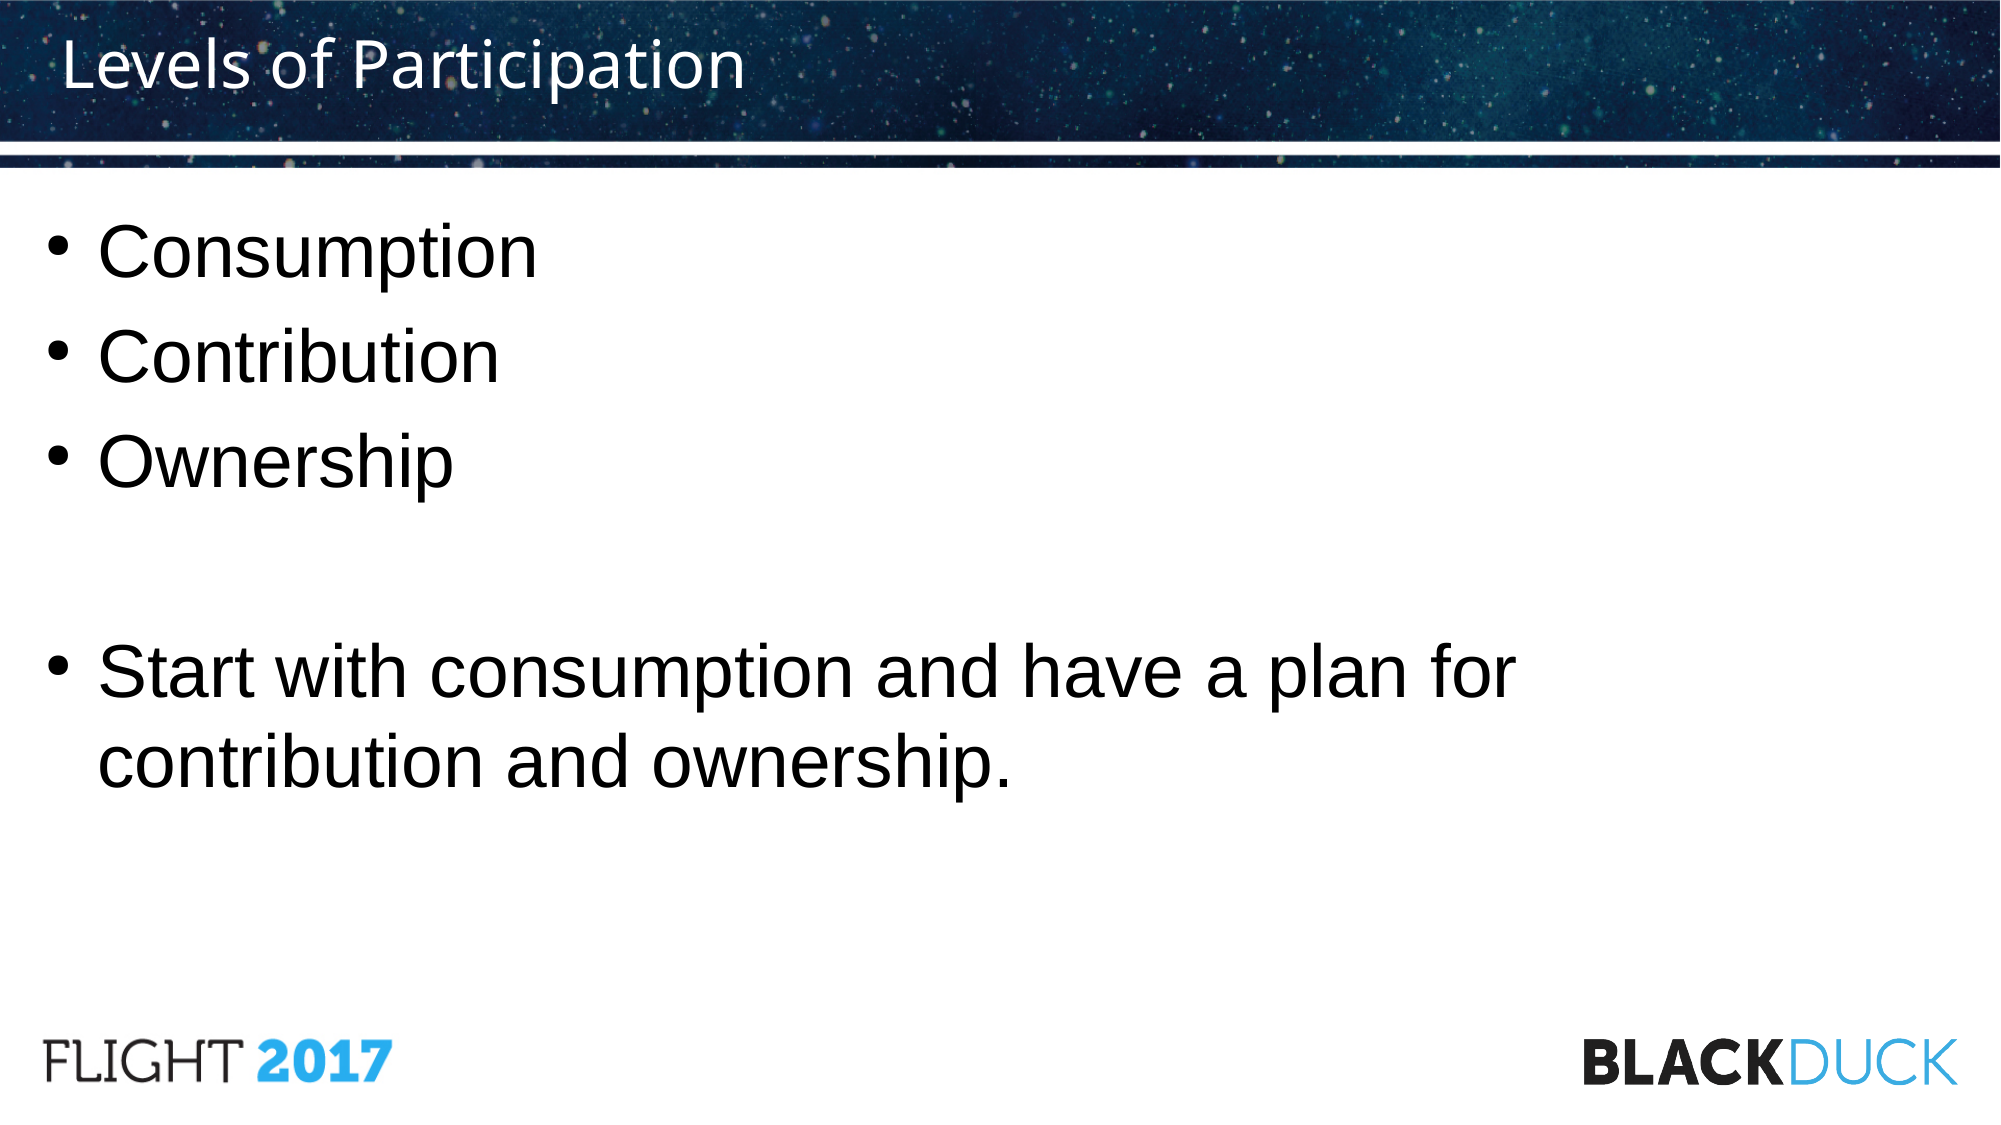

Levels of Participation
#
Consumption
Contribution
Ownership
Start with consumption and have a plan for contribution and ownership.